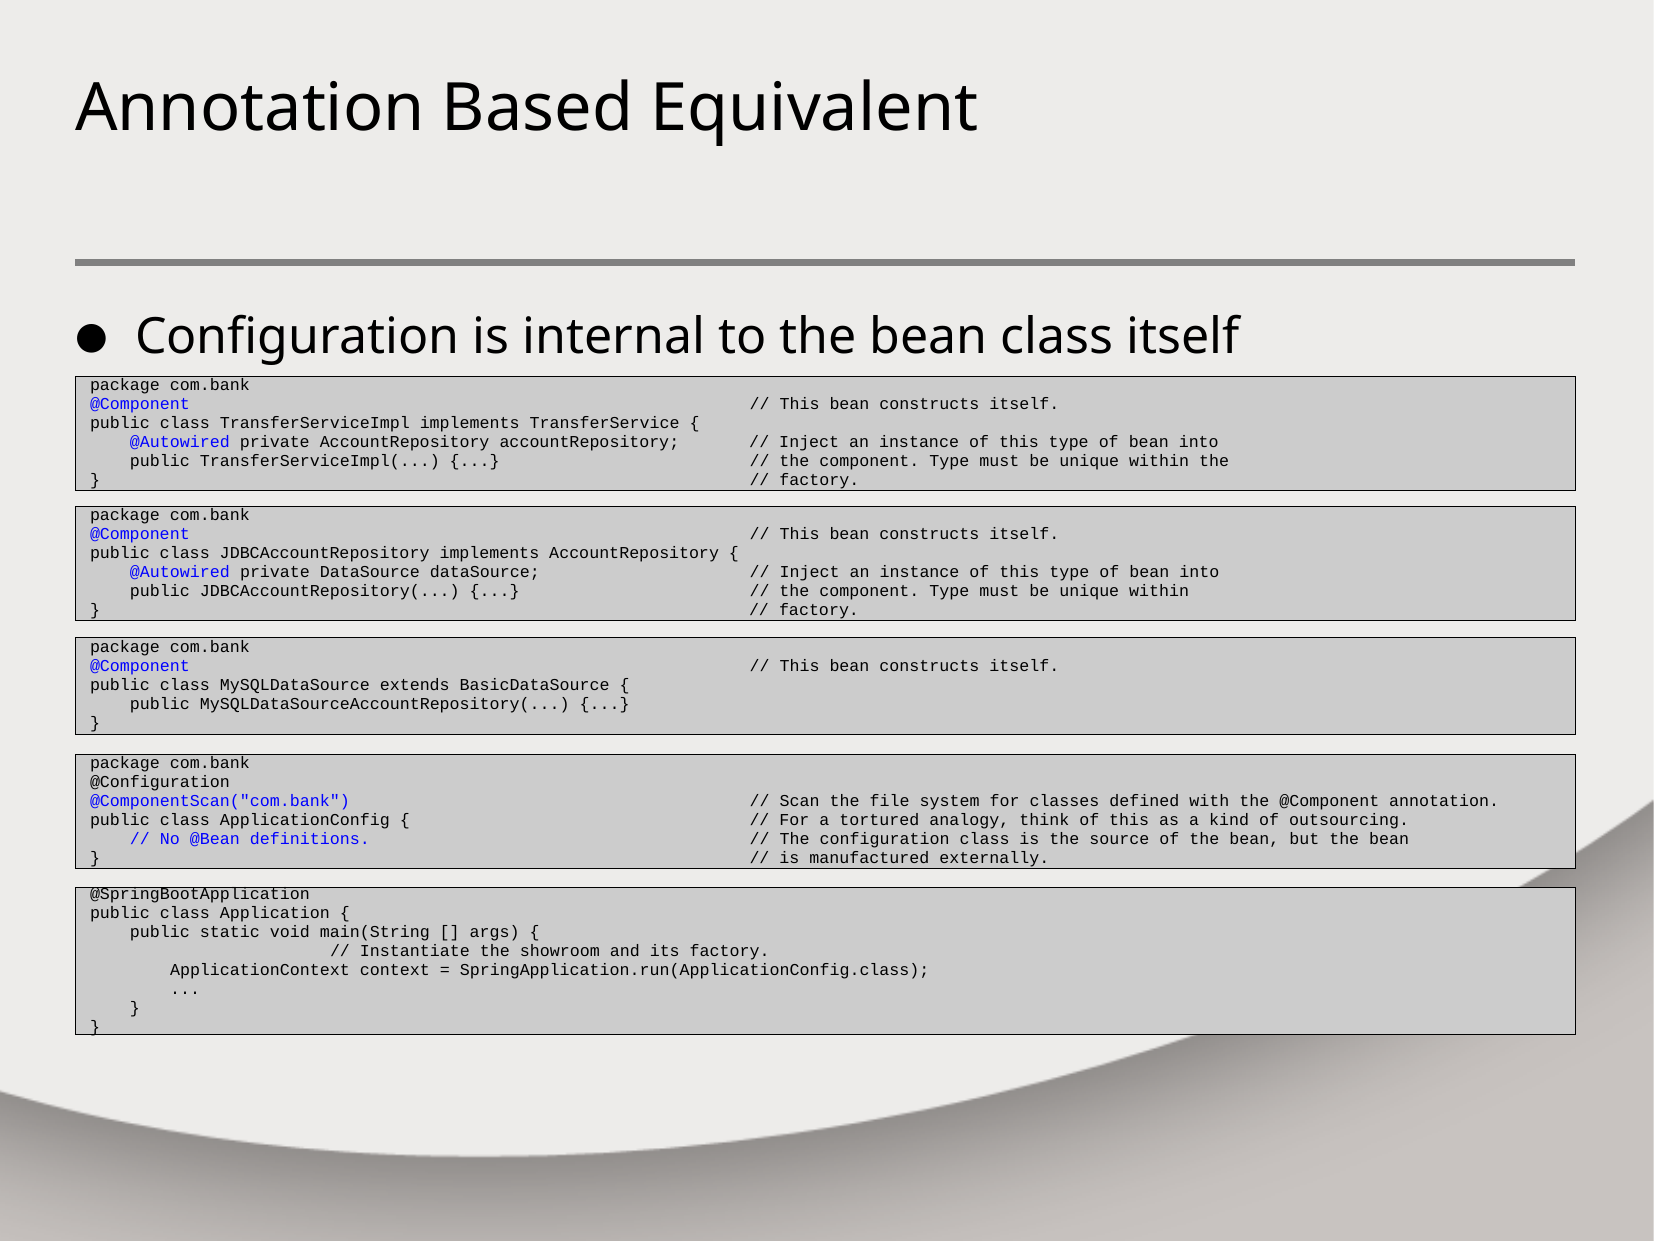

# Annotation Based Equivalent
Configuration is internal to the bean class itself
package com.bank
@Component // This bean constructs itself.
public class TransferServiceImpl implements TransferService {
 @Autowired private AccountRepository accountRepository; // Inject an instance of this type of bean into
 public TransferServiceImpl(...) {...} // the component. Type must be unique within the
} // factory.
package com.bank
@Component // This bean constructs itself.
public class JDBCAccountRepository implements AccountRepository {
 @Autowired private DataSource dataSource; // Inject an instance of this type of bean into
 public JDBCAccountRepository(...) {...} // the component. Type must be unique within
} // factory.
package com.bank
@Component // This bean constructs itself.
public class MySQLDataSource extends BasicDataSource {
 public MySQLDataSourceAccountRepository(...) {...}
}
package com.bank
@Configuration
@ComponentScan("com.bank") // Scan the file system for classes defined with the @Component annotation.
public class ApplicationConfig { // For a tortured analogy, think of this as a kind of outsourcing.
 // No @Bean definitions. // The configuration class is the source of the bean, but the bean
} // is manufactured externally.
@SpringBootApplication
public class Application {
 public static void main(String [] args) {
 // Instantiate the showroom and its factory.
 ApplicationContext context = SpringApplication.run(ApplicationConfig.class);
 ...
 }
}